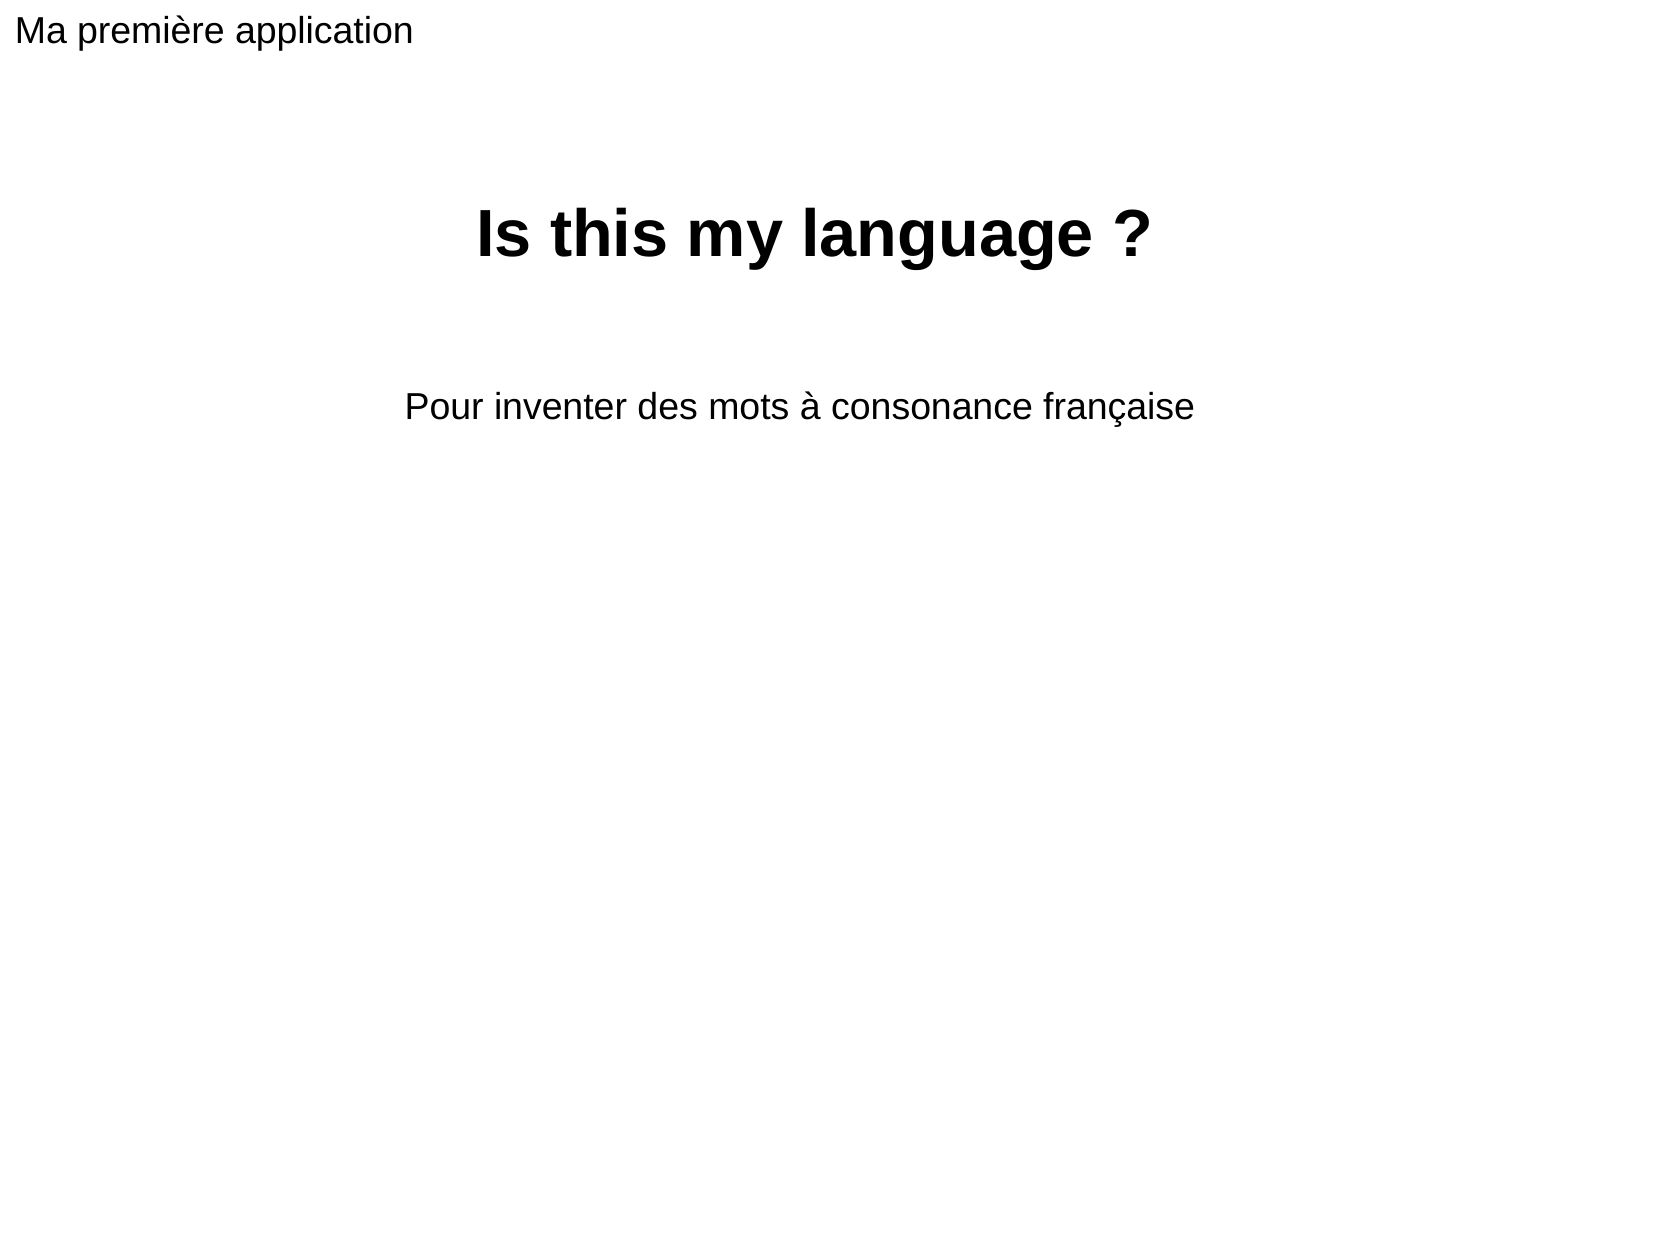

Ma première application
						 Is this my language ?
Pour inventer des mots à consonance française